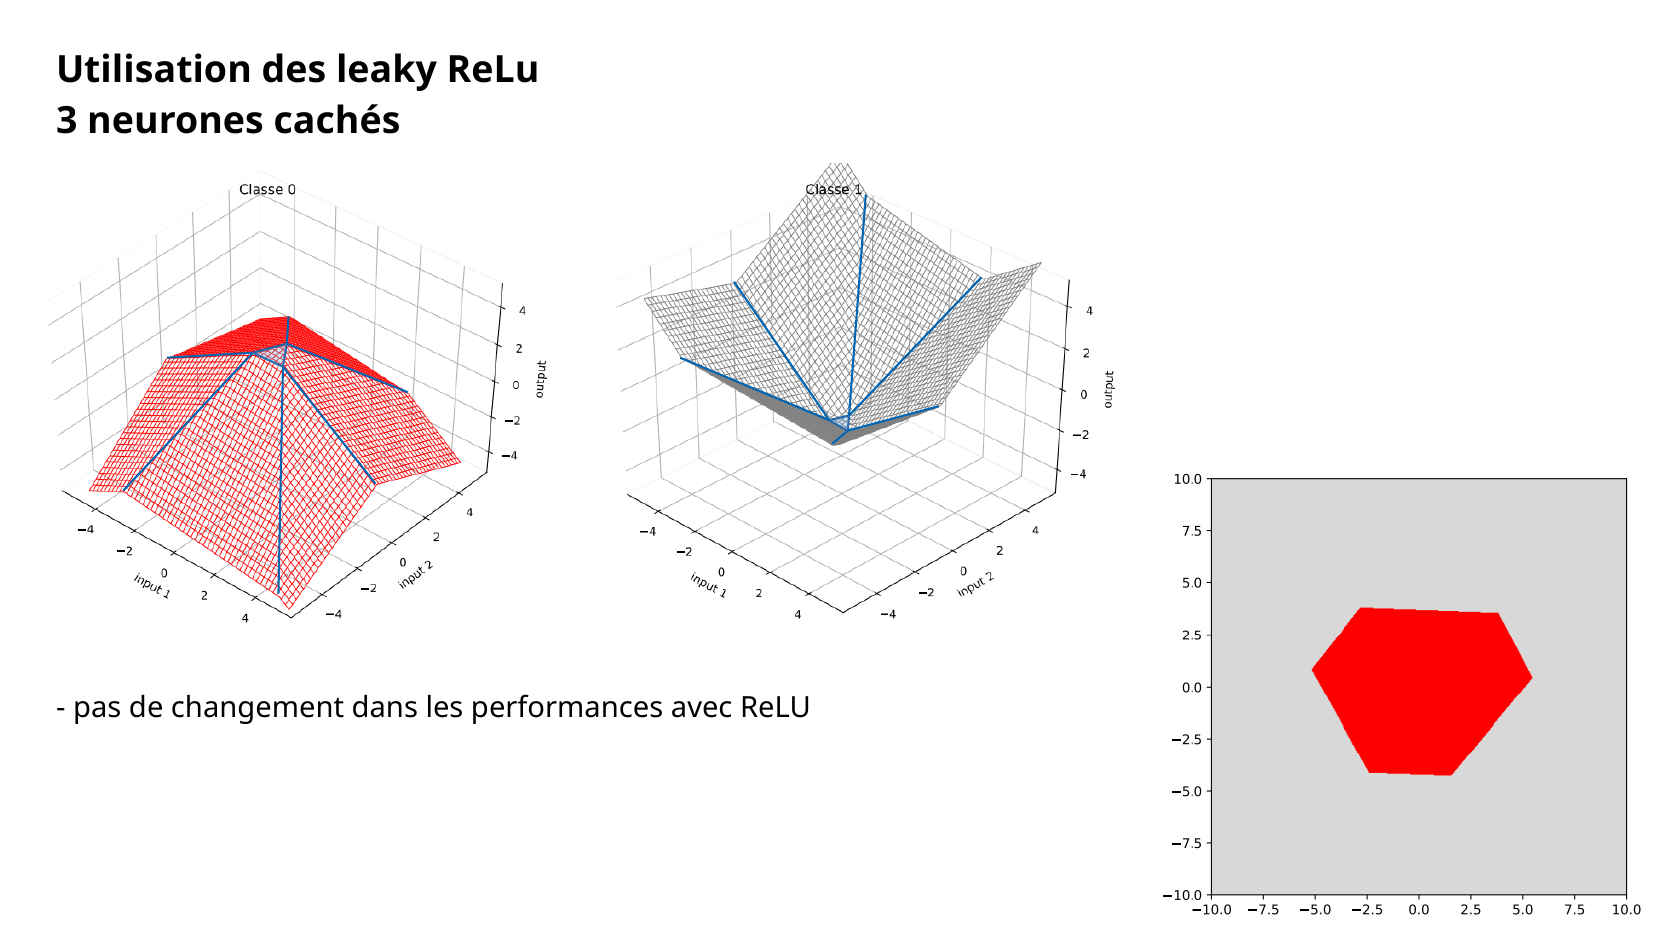

Utilisation des leaky ReLu
3 neurones cachés
- pas de changement dans les performances avec ReLU